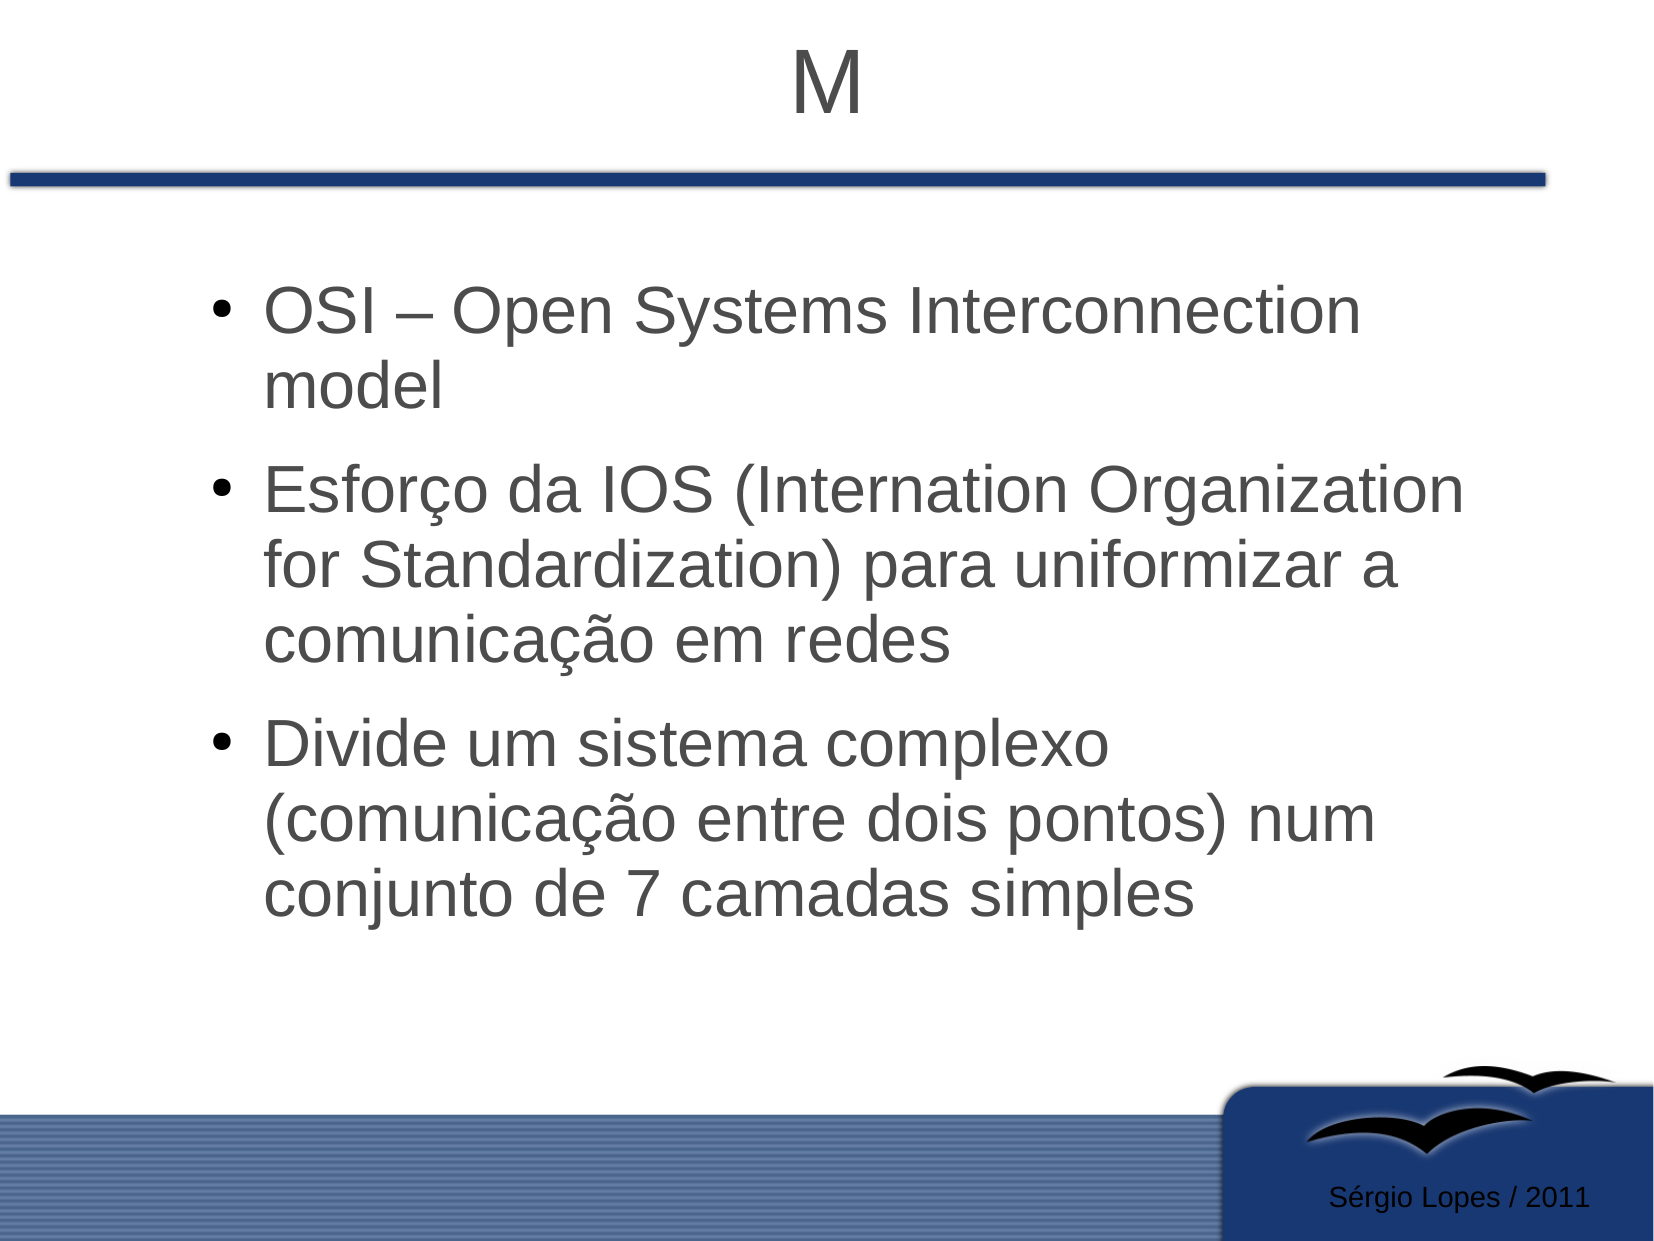

# M
OSI – Open Systems Interconnection model
Esforço da IOS (Internation Organization for Standardization) para uniformizar a comunicação em redes
Divide um sistema complexo (comunicação entre dois pontos) num conjunto de 7 camadas simples
Sérgio Lopes / 2011